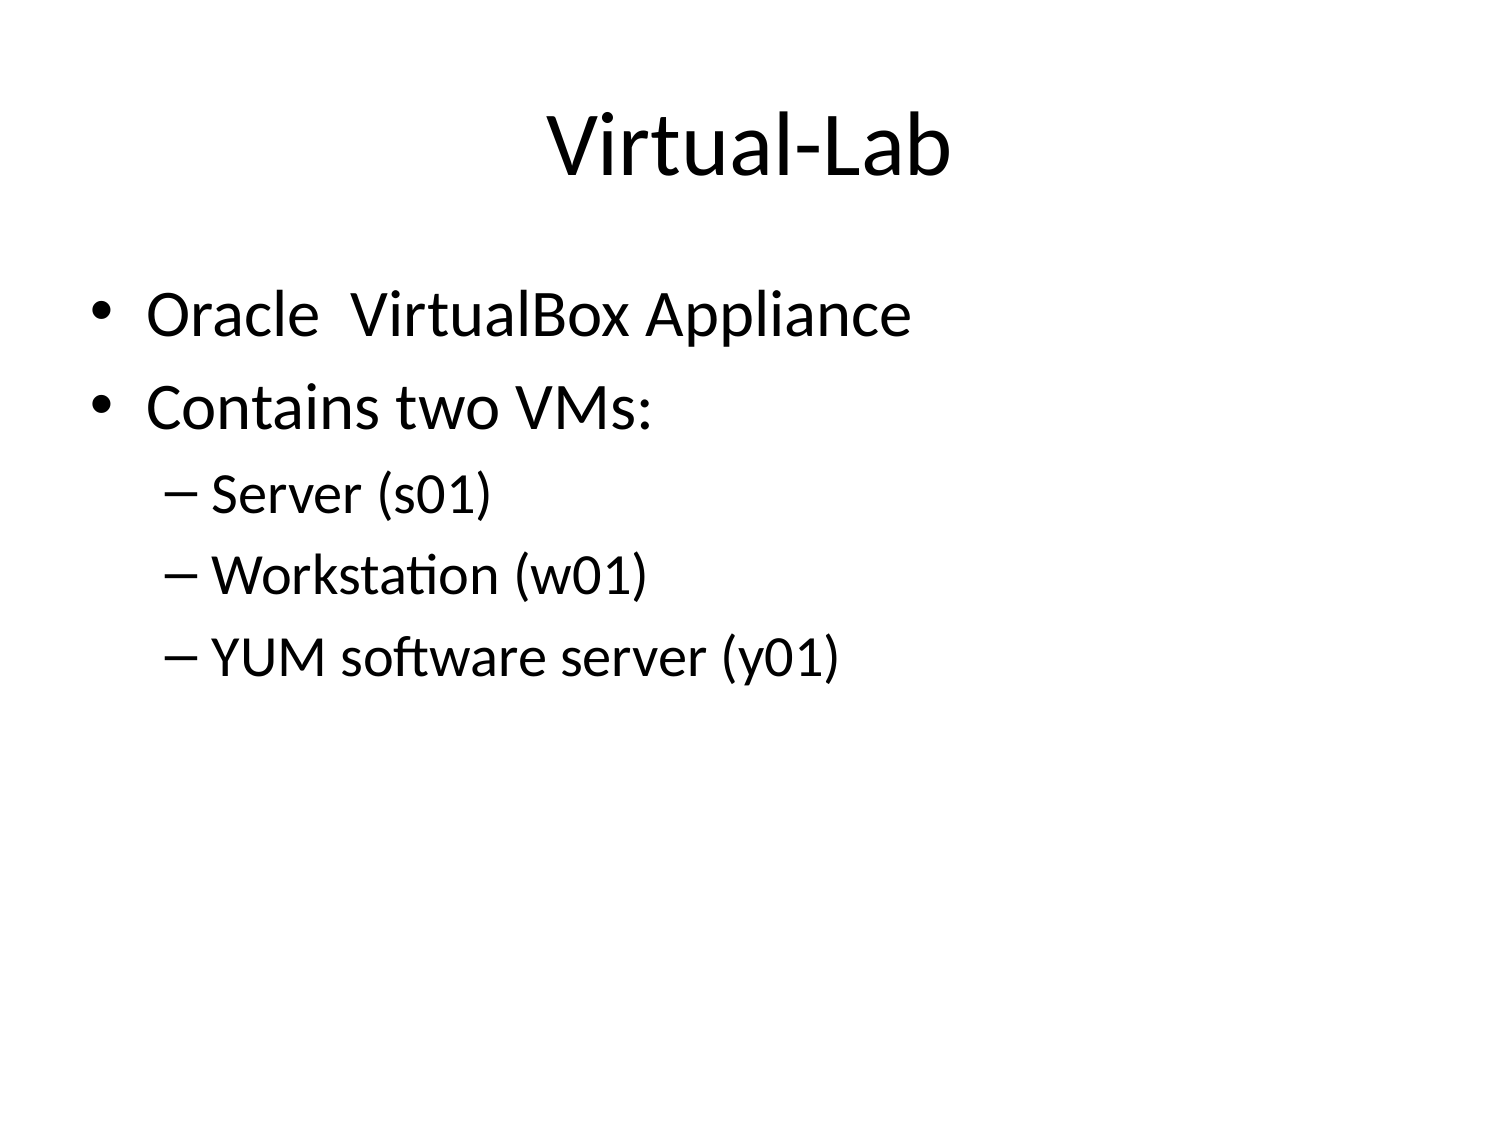

Virtual-Lab
Oracle VirtualBox Appliance
Contains two VMs:
Server (s01)
Workstation (w01)
YUM software server (y01)